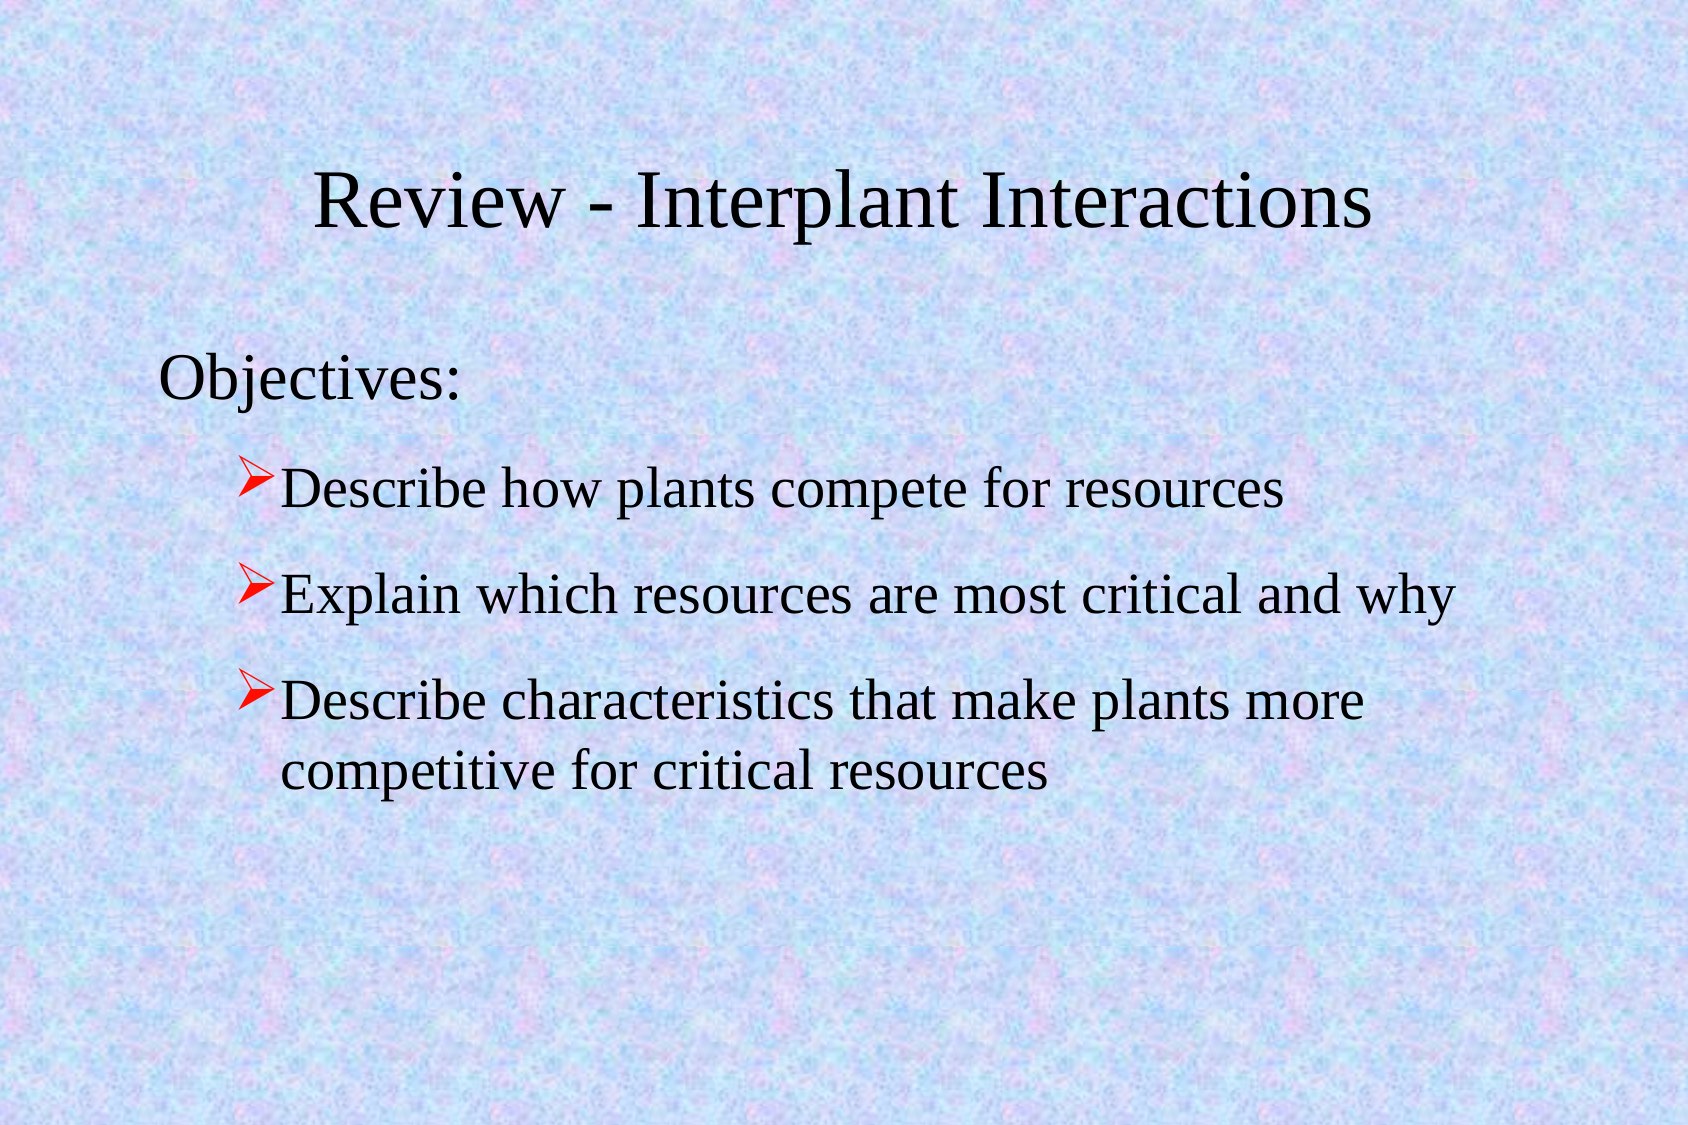

# Review - Interplant Interactions
Objectives:
Describe how plants compete for resources
Explain which resources are most critical and why
Describe characteristics that make plants more competitive for critical resources